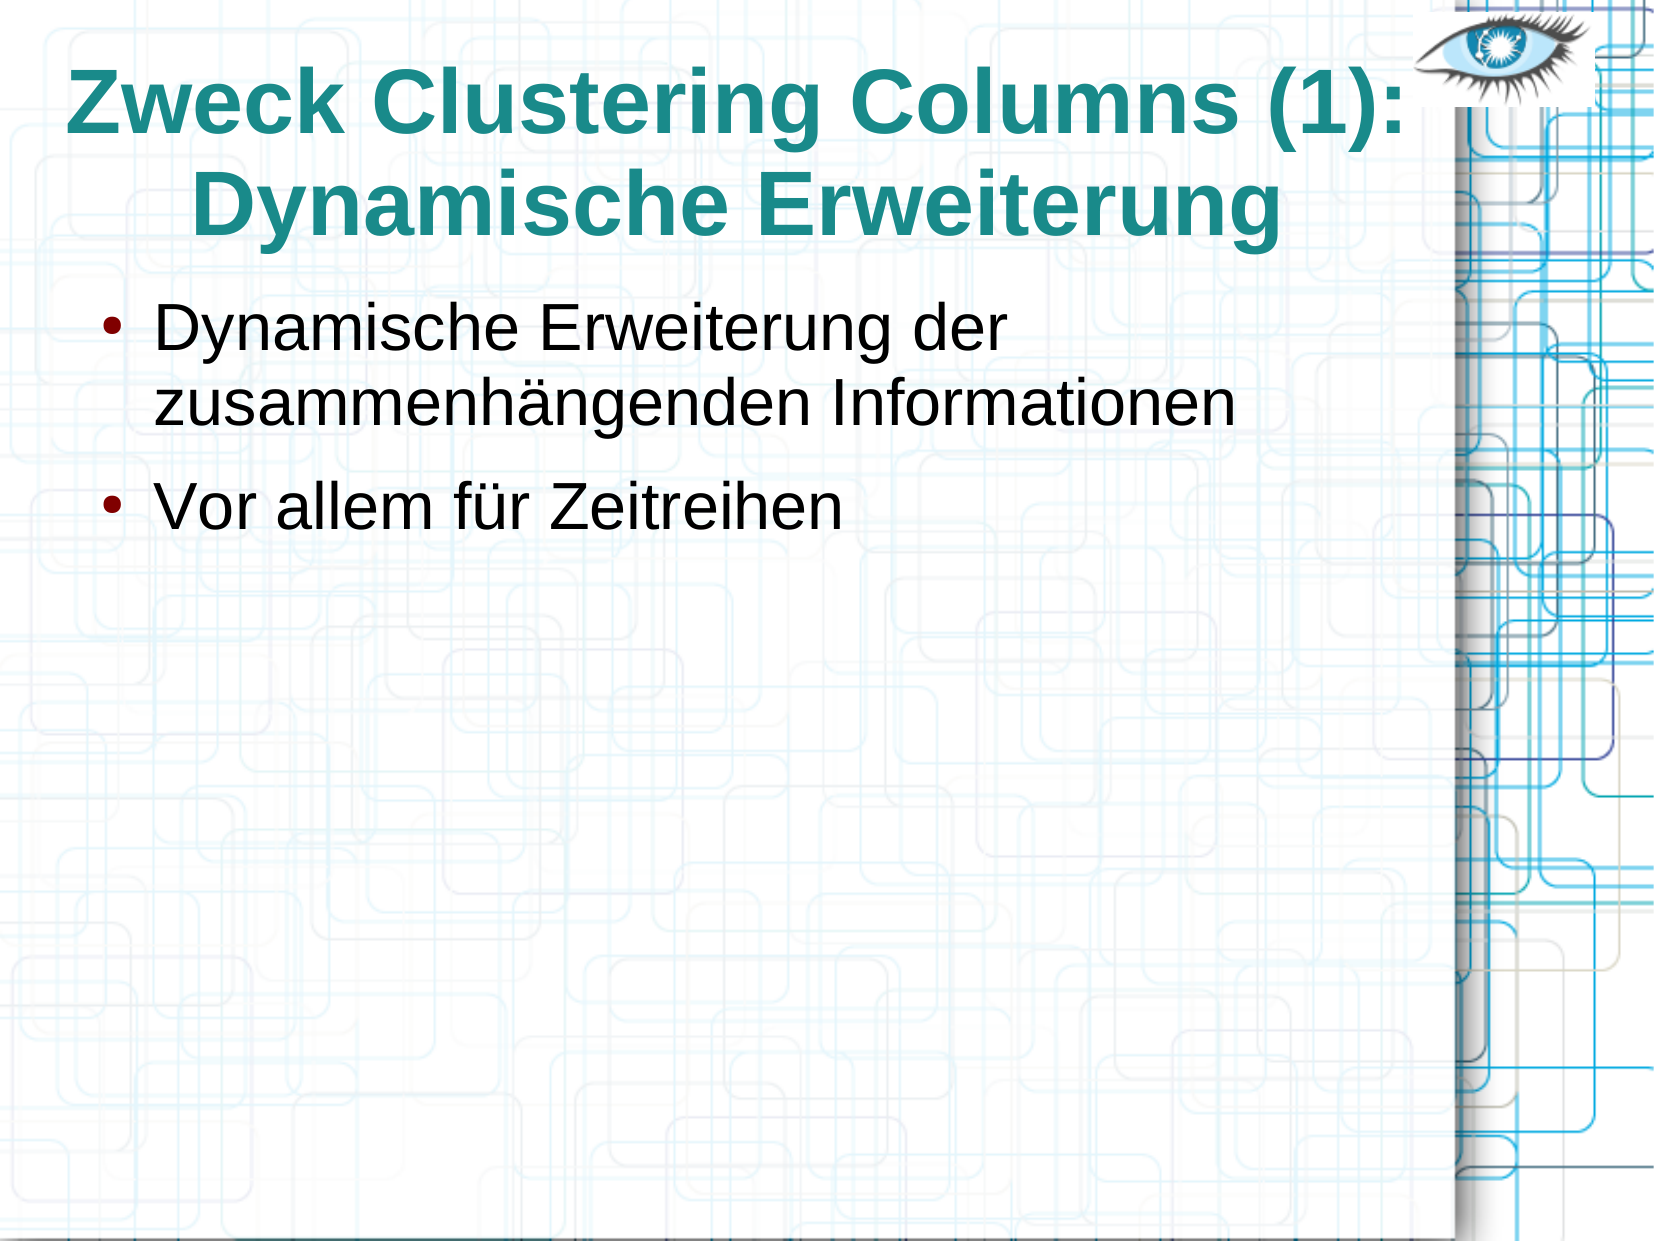

# Zweck Clustering Columns (1): Dynamische Erweiterung
Dynamische Erweiterung der zusammenhängenden Informationen
Vor allem für Zeitreihen